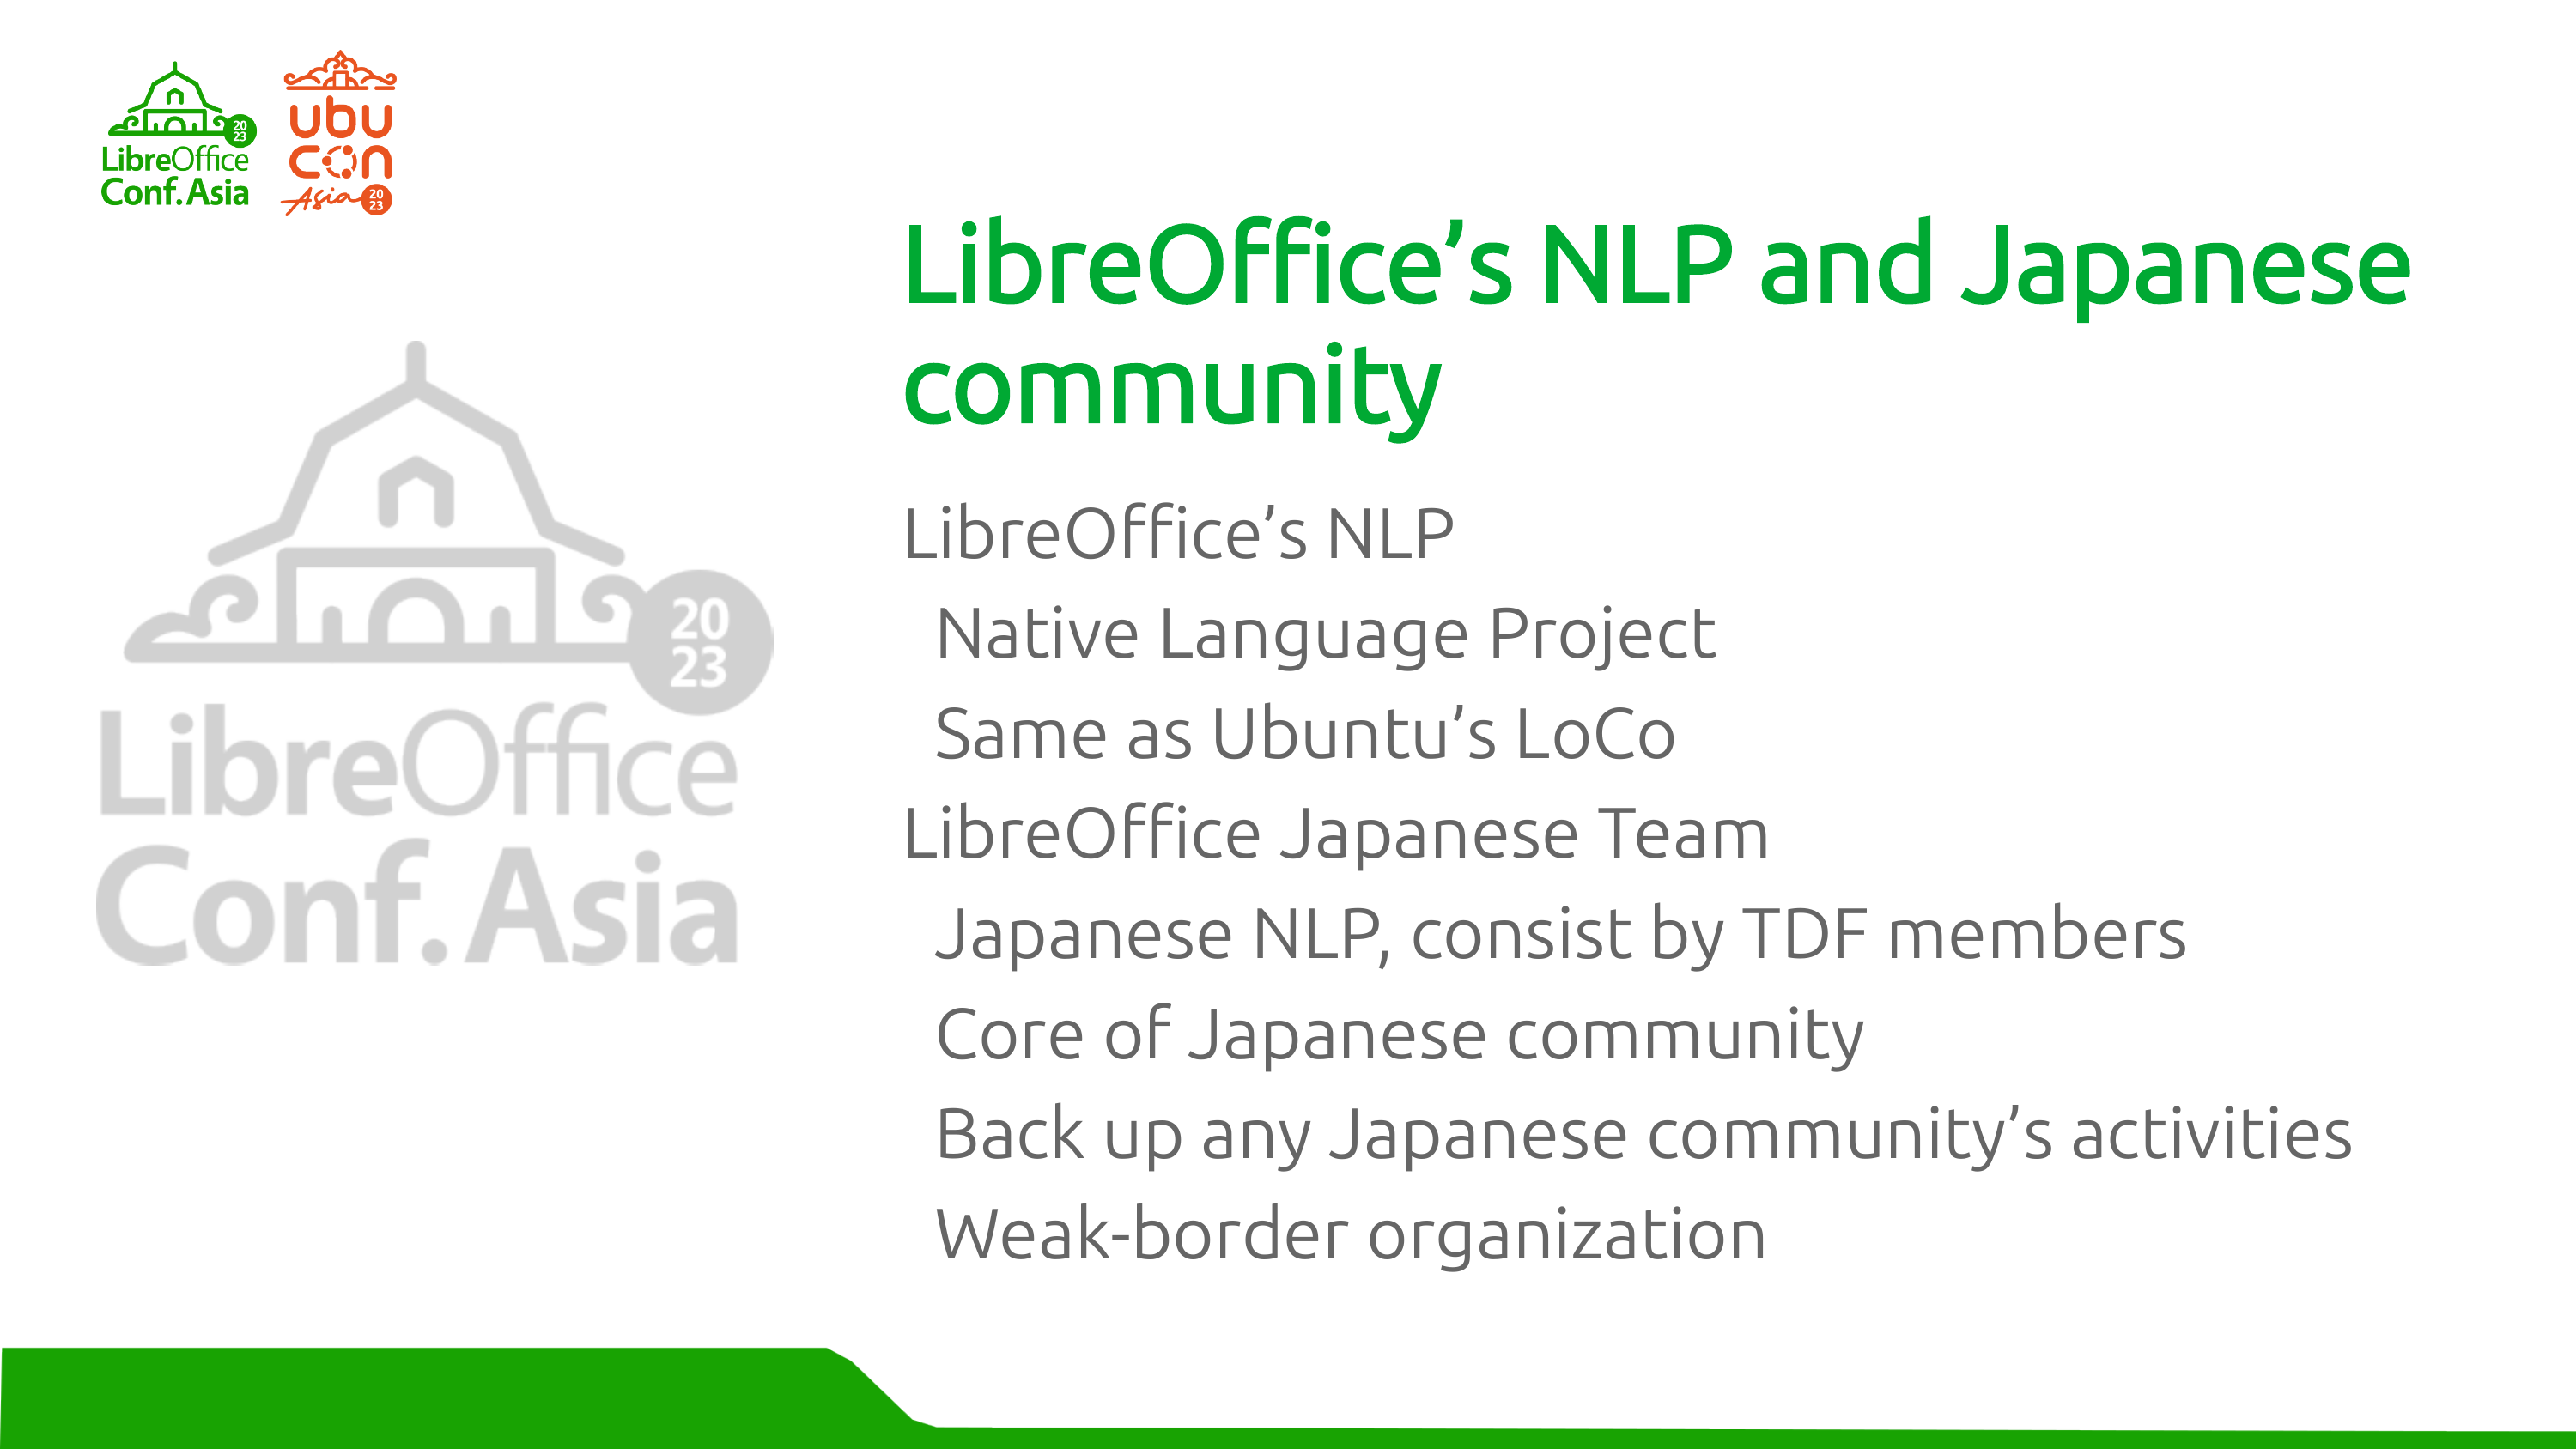

LibreOffice’s NLP and Japanese community
# LibreOffice’s NLP
 Native Language Project
 Same as Ubuntu’s LoCo
LibreOffice Japanese Team
 Japanese NLP, consist by TDF members
 Core of Japanese community
 Back up any Japanese community’s activities
 Weak-border organization